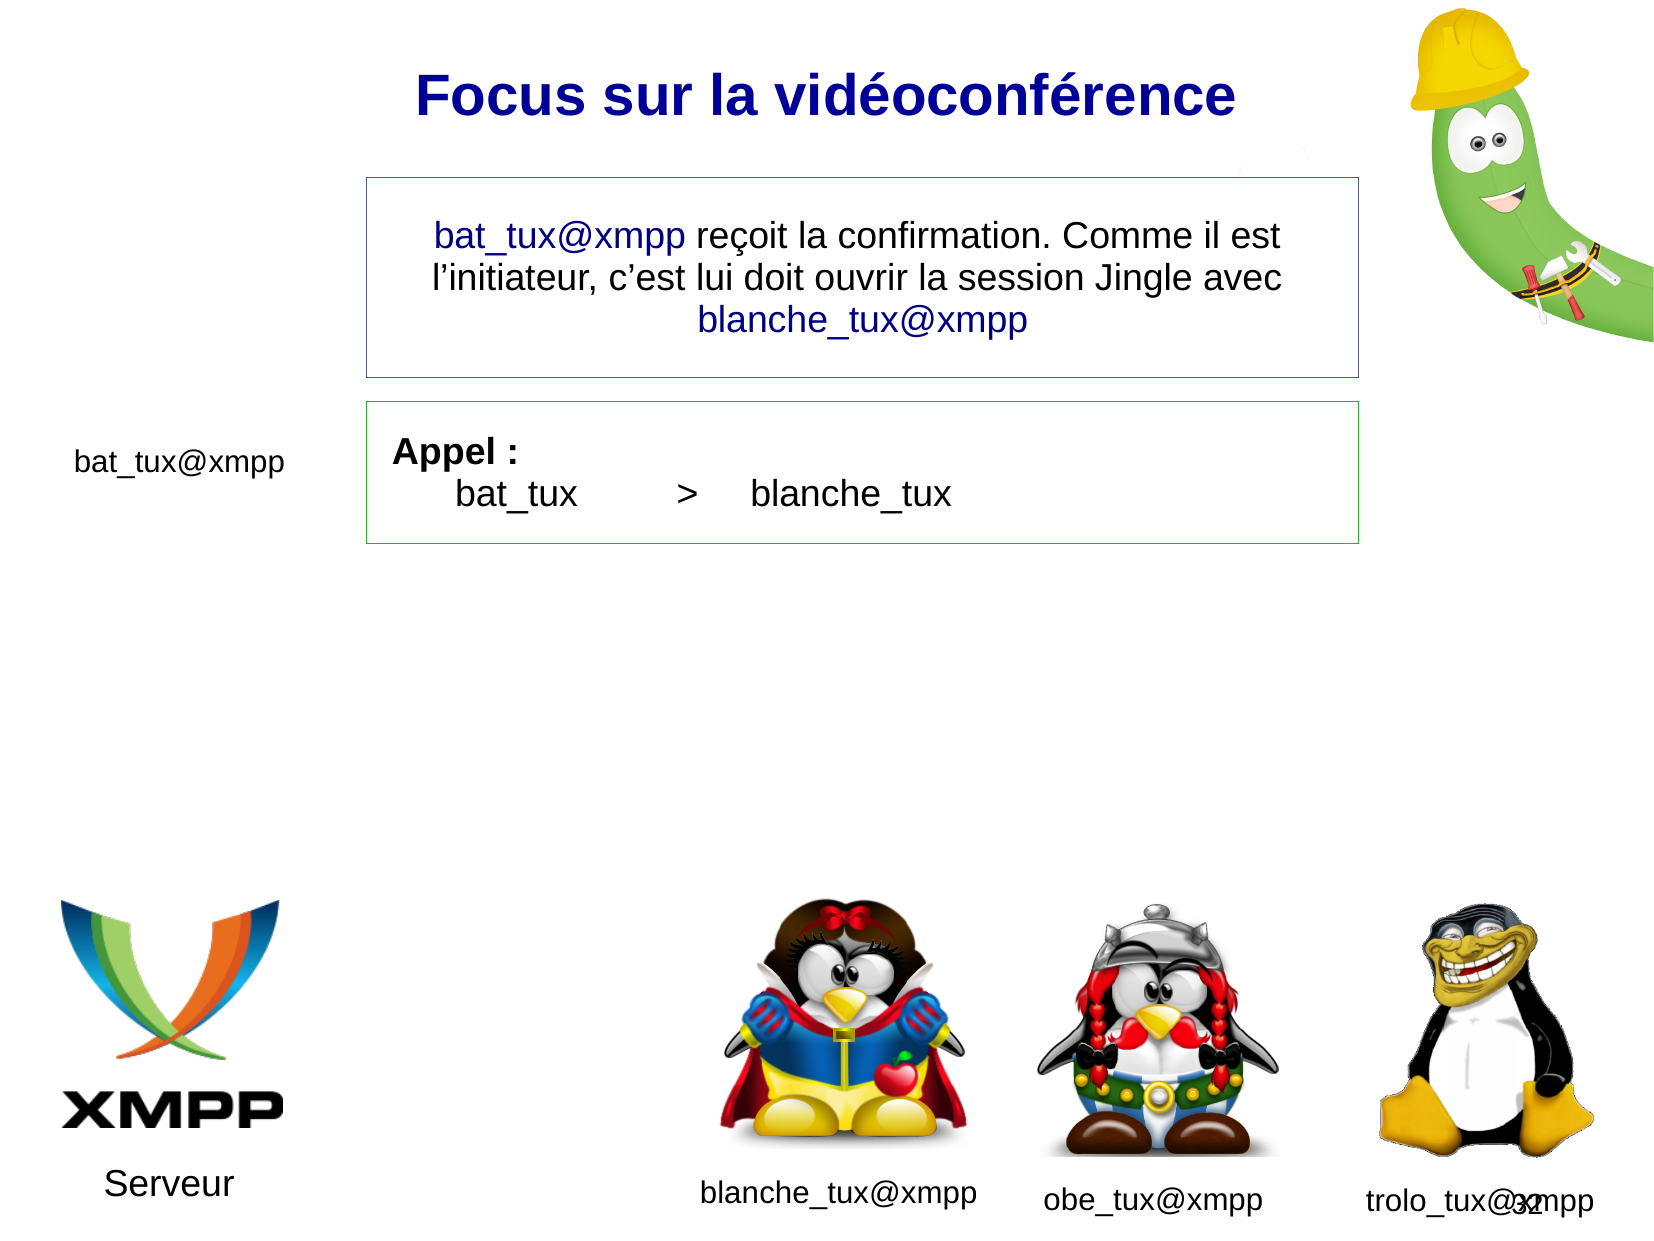

# Focus sur la vidéoconférence
bat_tux@xmpp
bat_tux@xmpp reçoit la confirmation. Comme il est
l’initiateur, c’est lui doit ouvrir la session Jingle avec
blanche_tux@xmpp
 Appel :
	bat_tux 		>	blanche_tux
blanche_tux@xmpp
Serveur
trolo_tux@xmpp
obe_tux@xmpp
Serveur
trolo_tux@xmpp
obe_tux@xmpp
blanche_tux@xmpp
bat_tux@xmpp